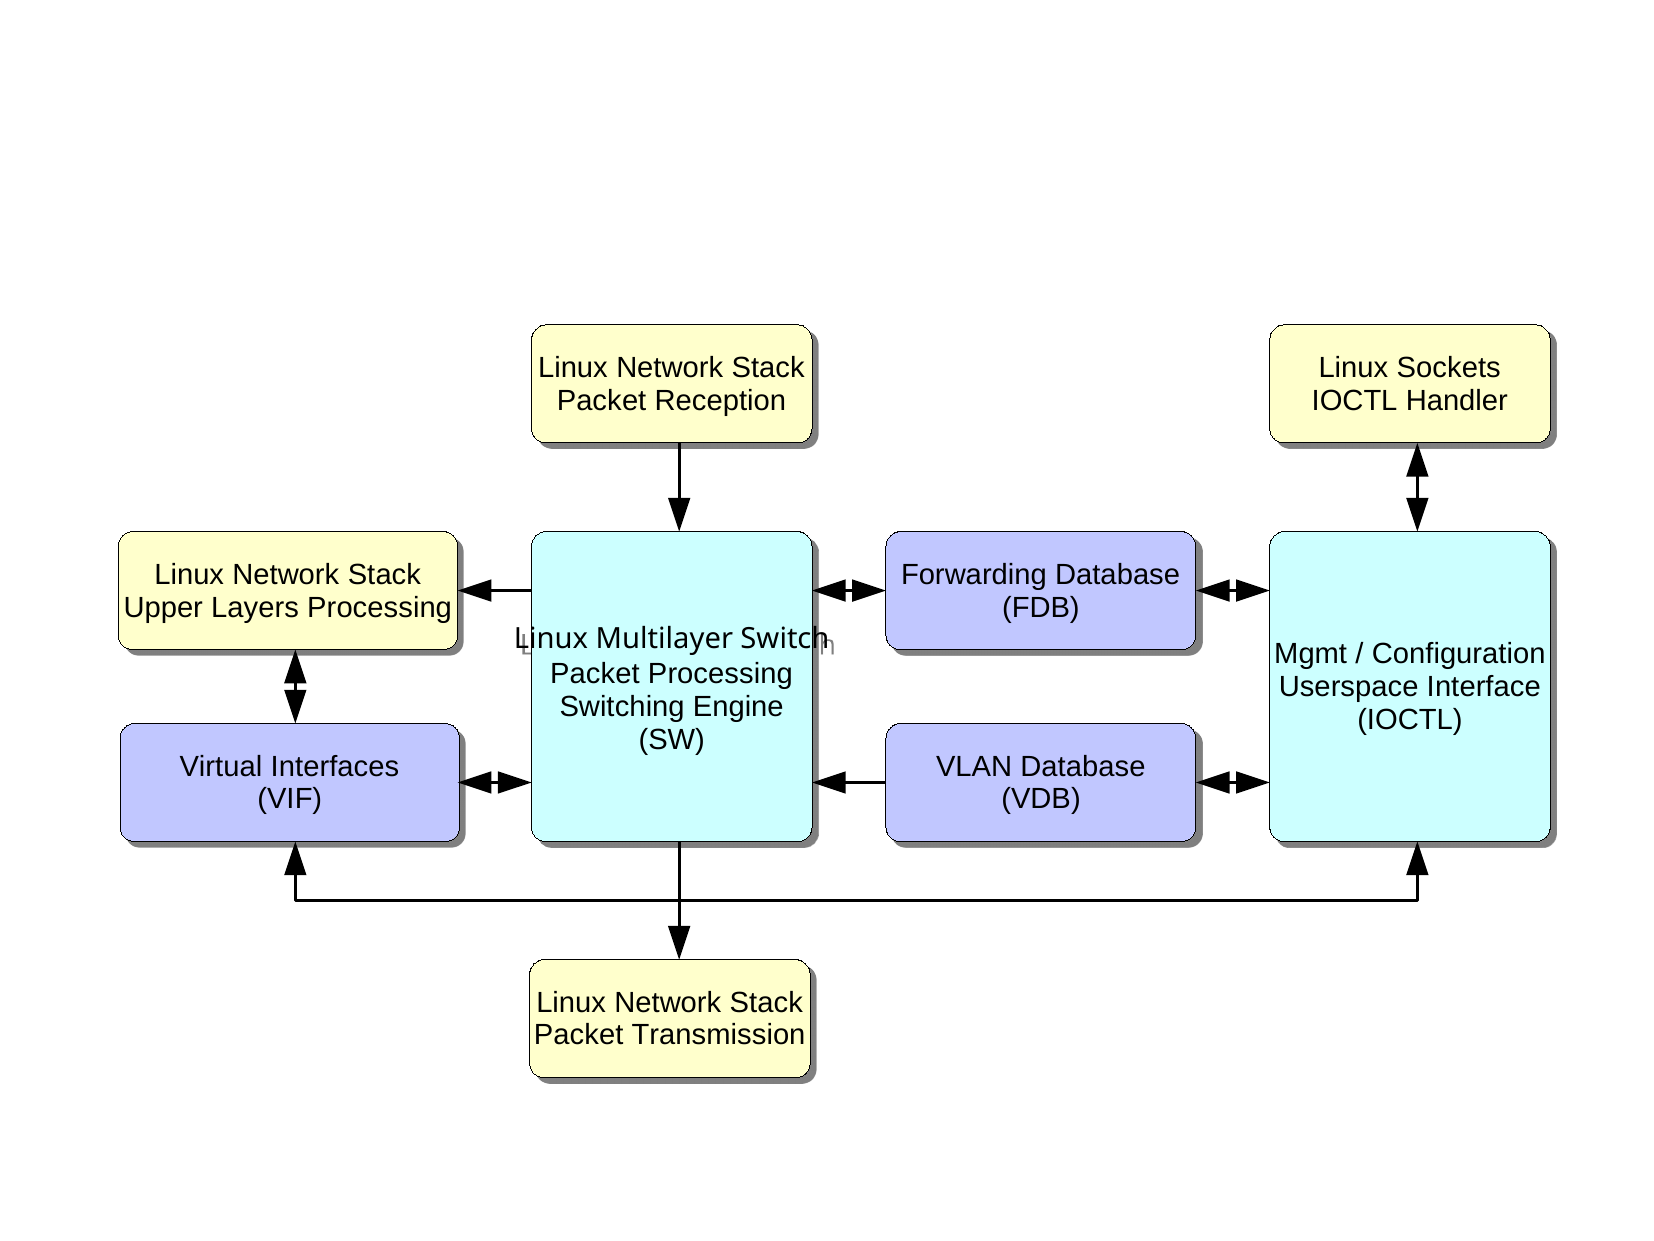

Linux Network Stack
Packet Reception
Linux Sockets
IOCTL Handler
Linux Network Stack
Upper Layers Processing
Linux Multilayer Switch
Packet Processing
Switching Engine
(SW)
Forwarding Database
(FDB)
Mgmt / Configuration
Userspace Interface
(IOCTL)
Virtual Interfaces
(VIF)
VLAN Database
(VDB)
Linux Network Stack
Packet Transmission